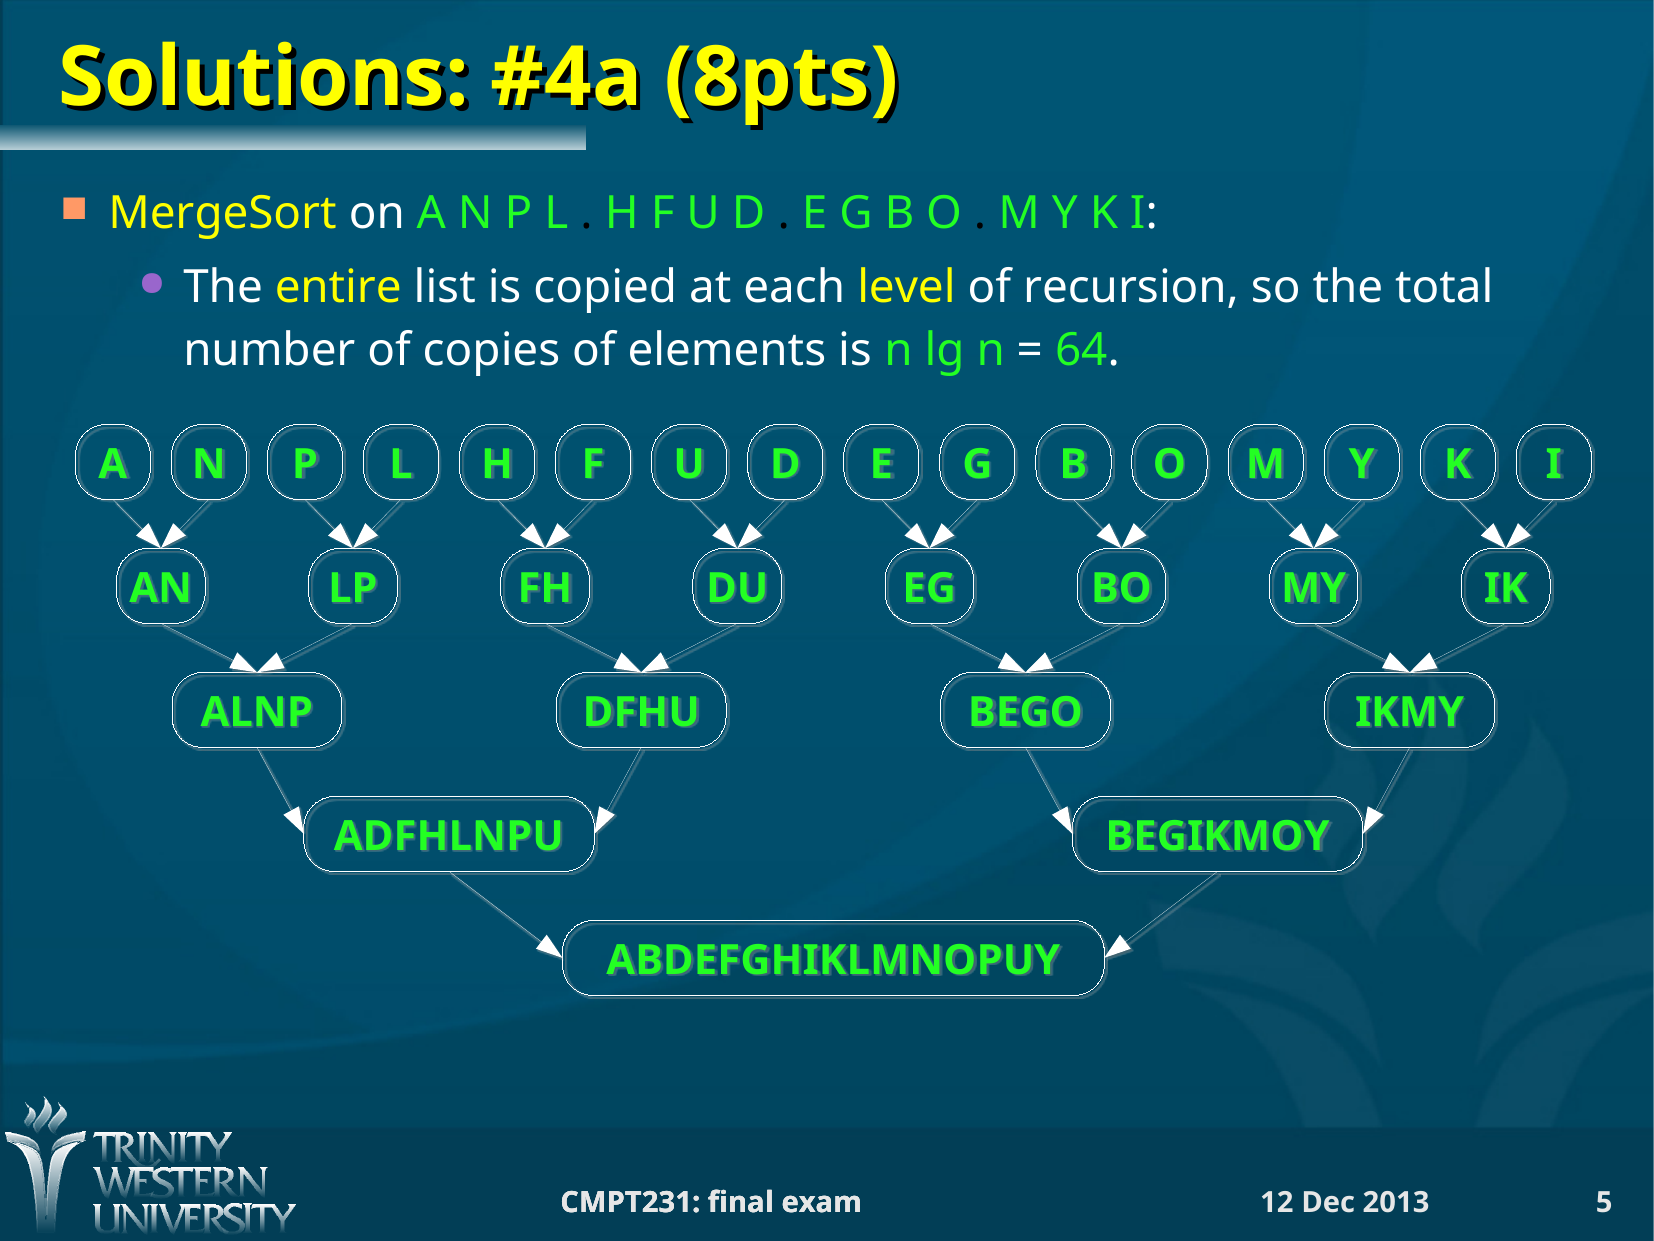

# Solutions: #4a (8pts)
MergeSort on A N P L . H F U D . E G B O . M Y K I:
The entire list is copied at each level of recursion, so the total number of copies of elements is n lg n = 64.
A
N
P
L
H
F
U
D
E
G
B
O
M
Y
K
I
AN
LP
FH
DU
EG
BO
MY
IK
ALNP
DFHU
BEGO
IKMY
ADFHLNPU
BEGIKMOY
ABDEFGHIKLMNOPUY
CMPT231: final exam
12 Dec 2013
5